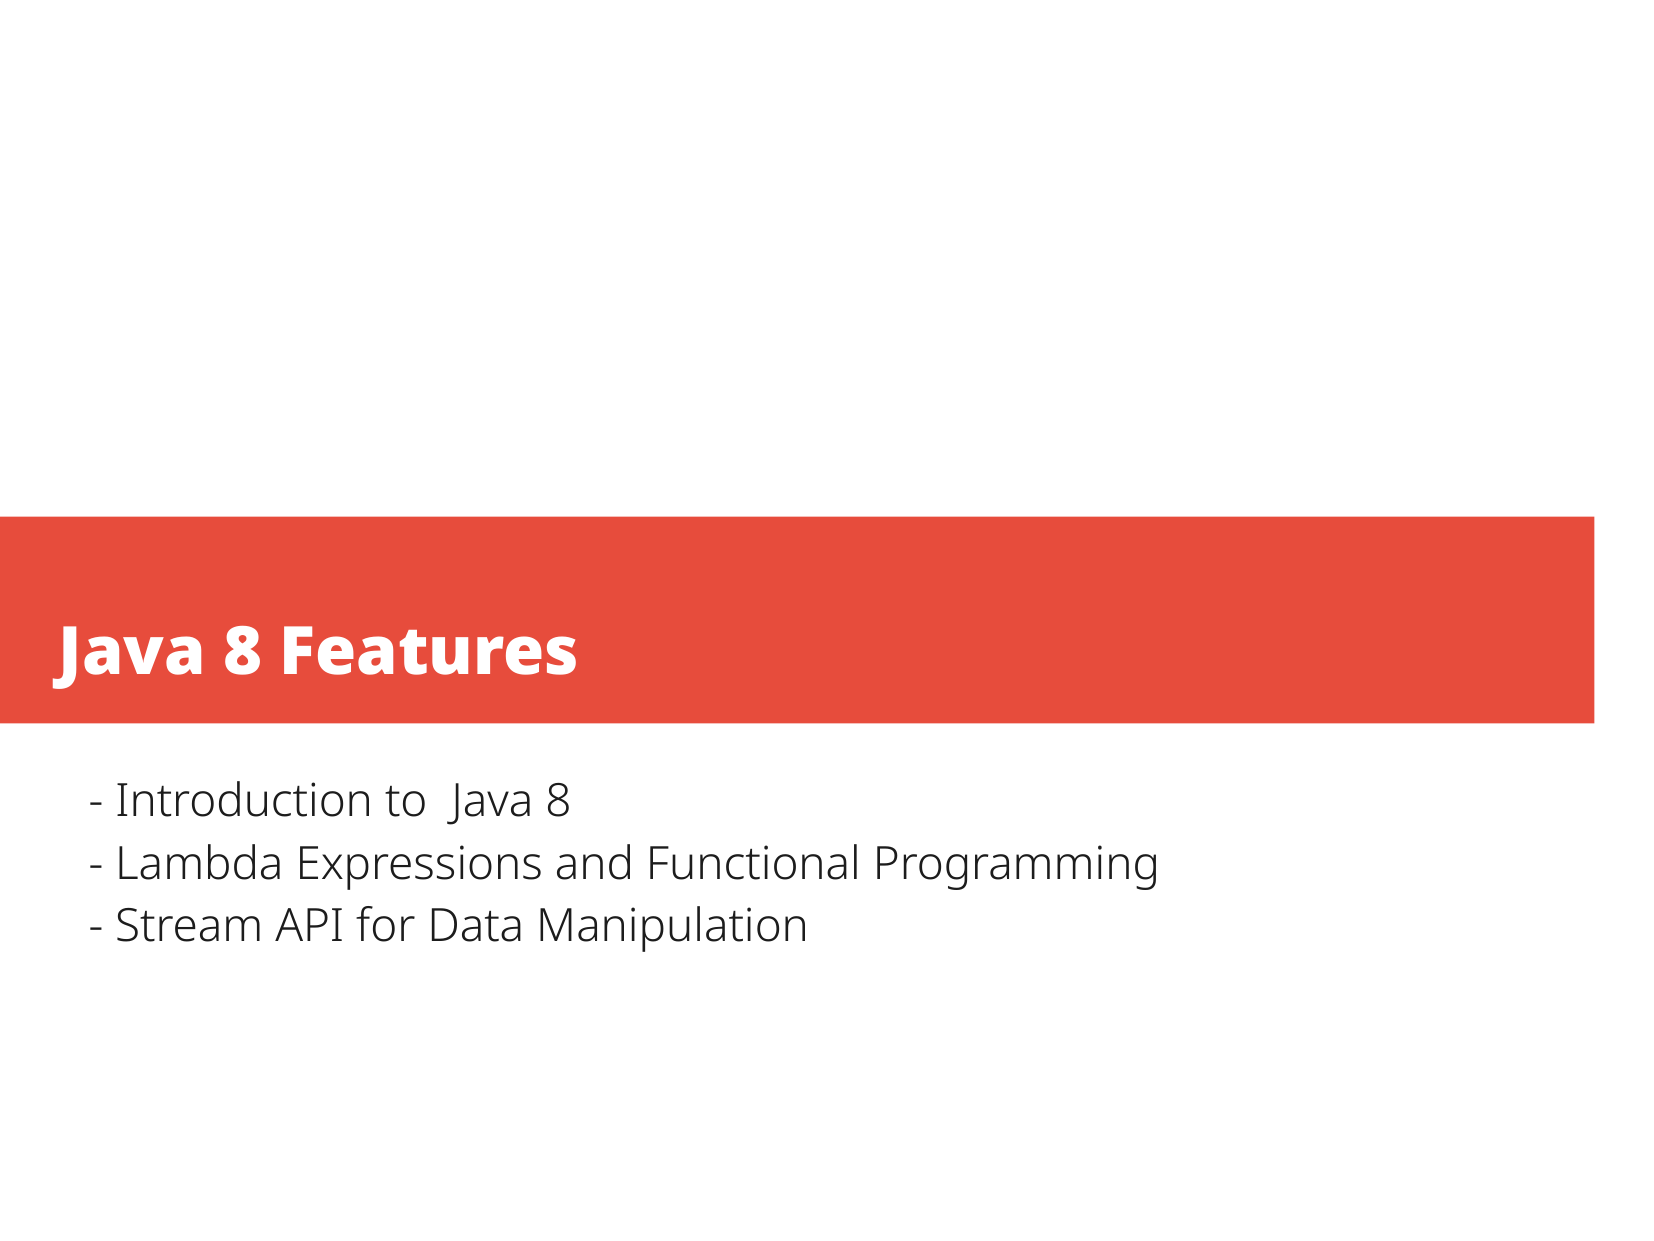

# Java 8 Features
- Introduction to Java 8
- Lambda Expressions and Functional Programming
- Stream API for Data Manipulation